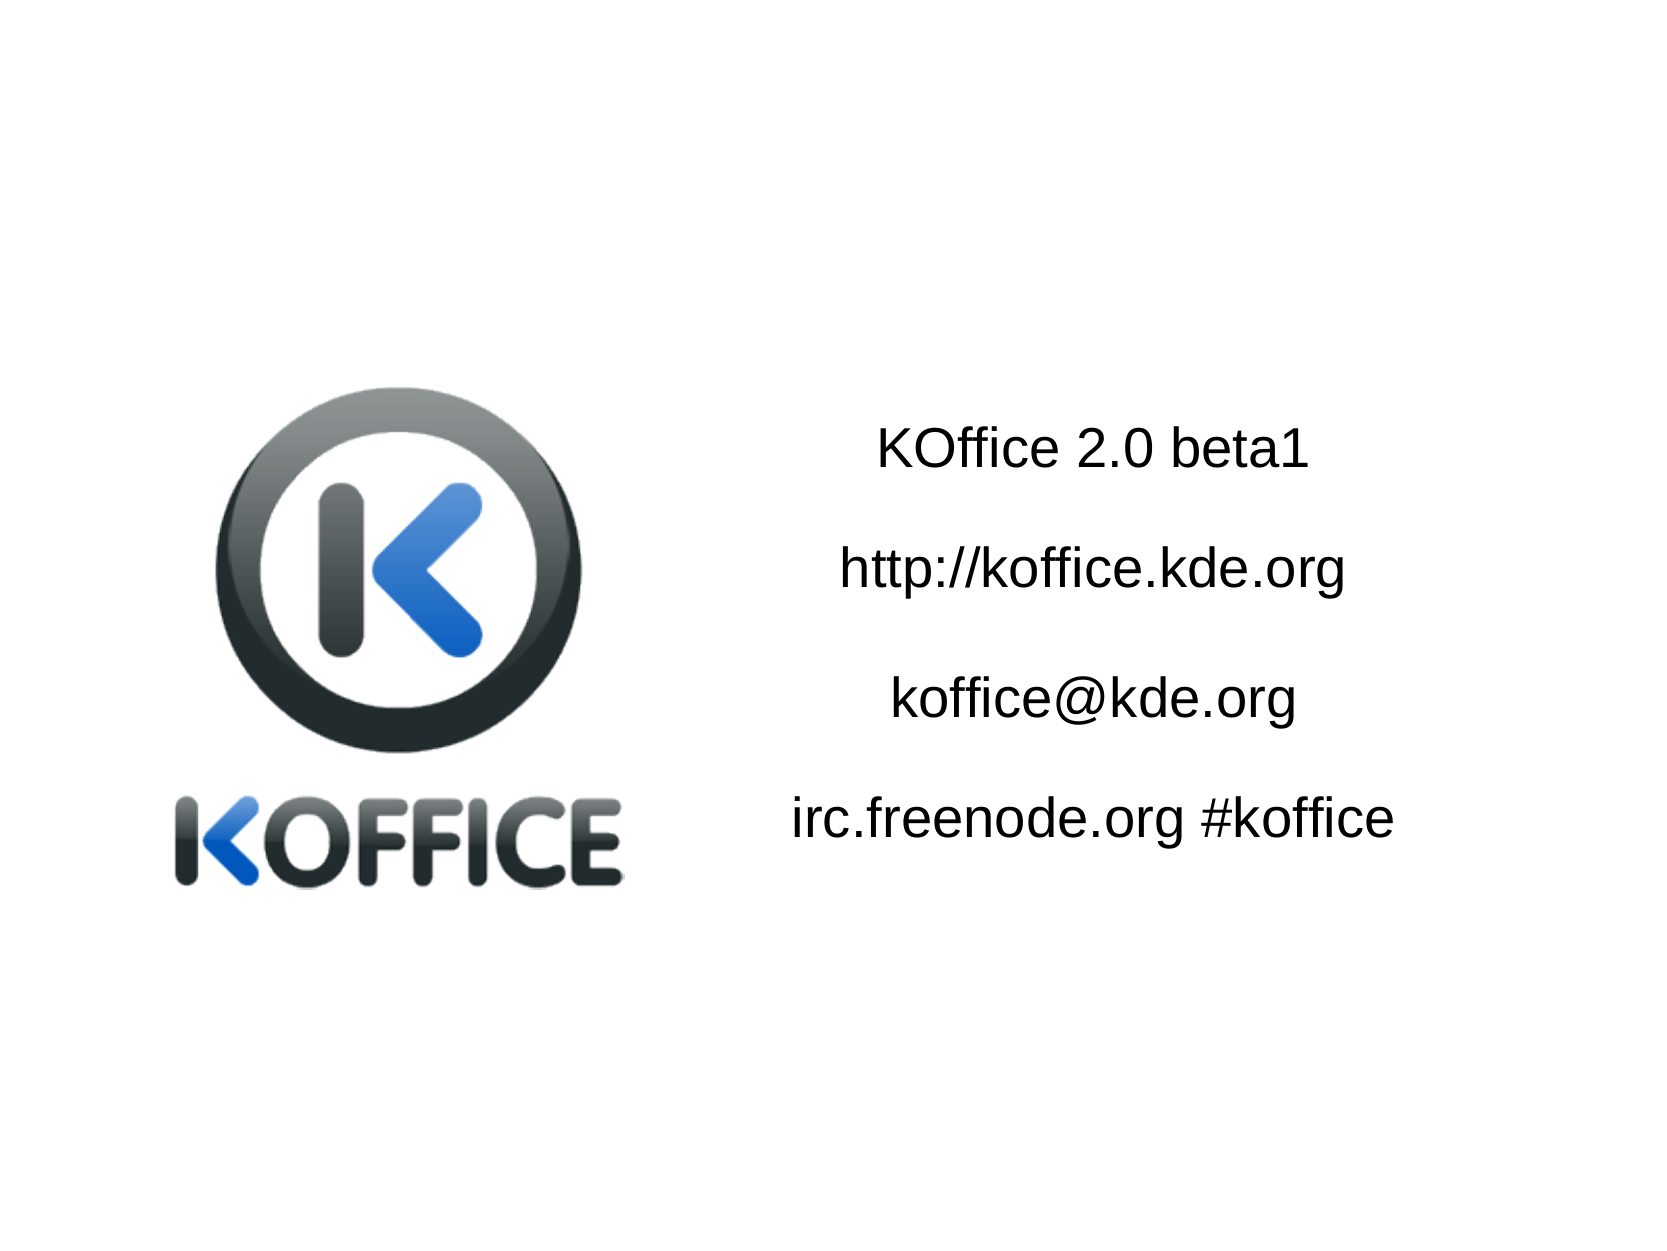

# KOffice 2.0 beta1
http://koffice.kde.org
koffice@kde.org
irc.freenode.org #koffice